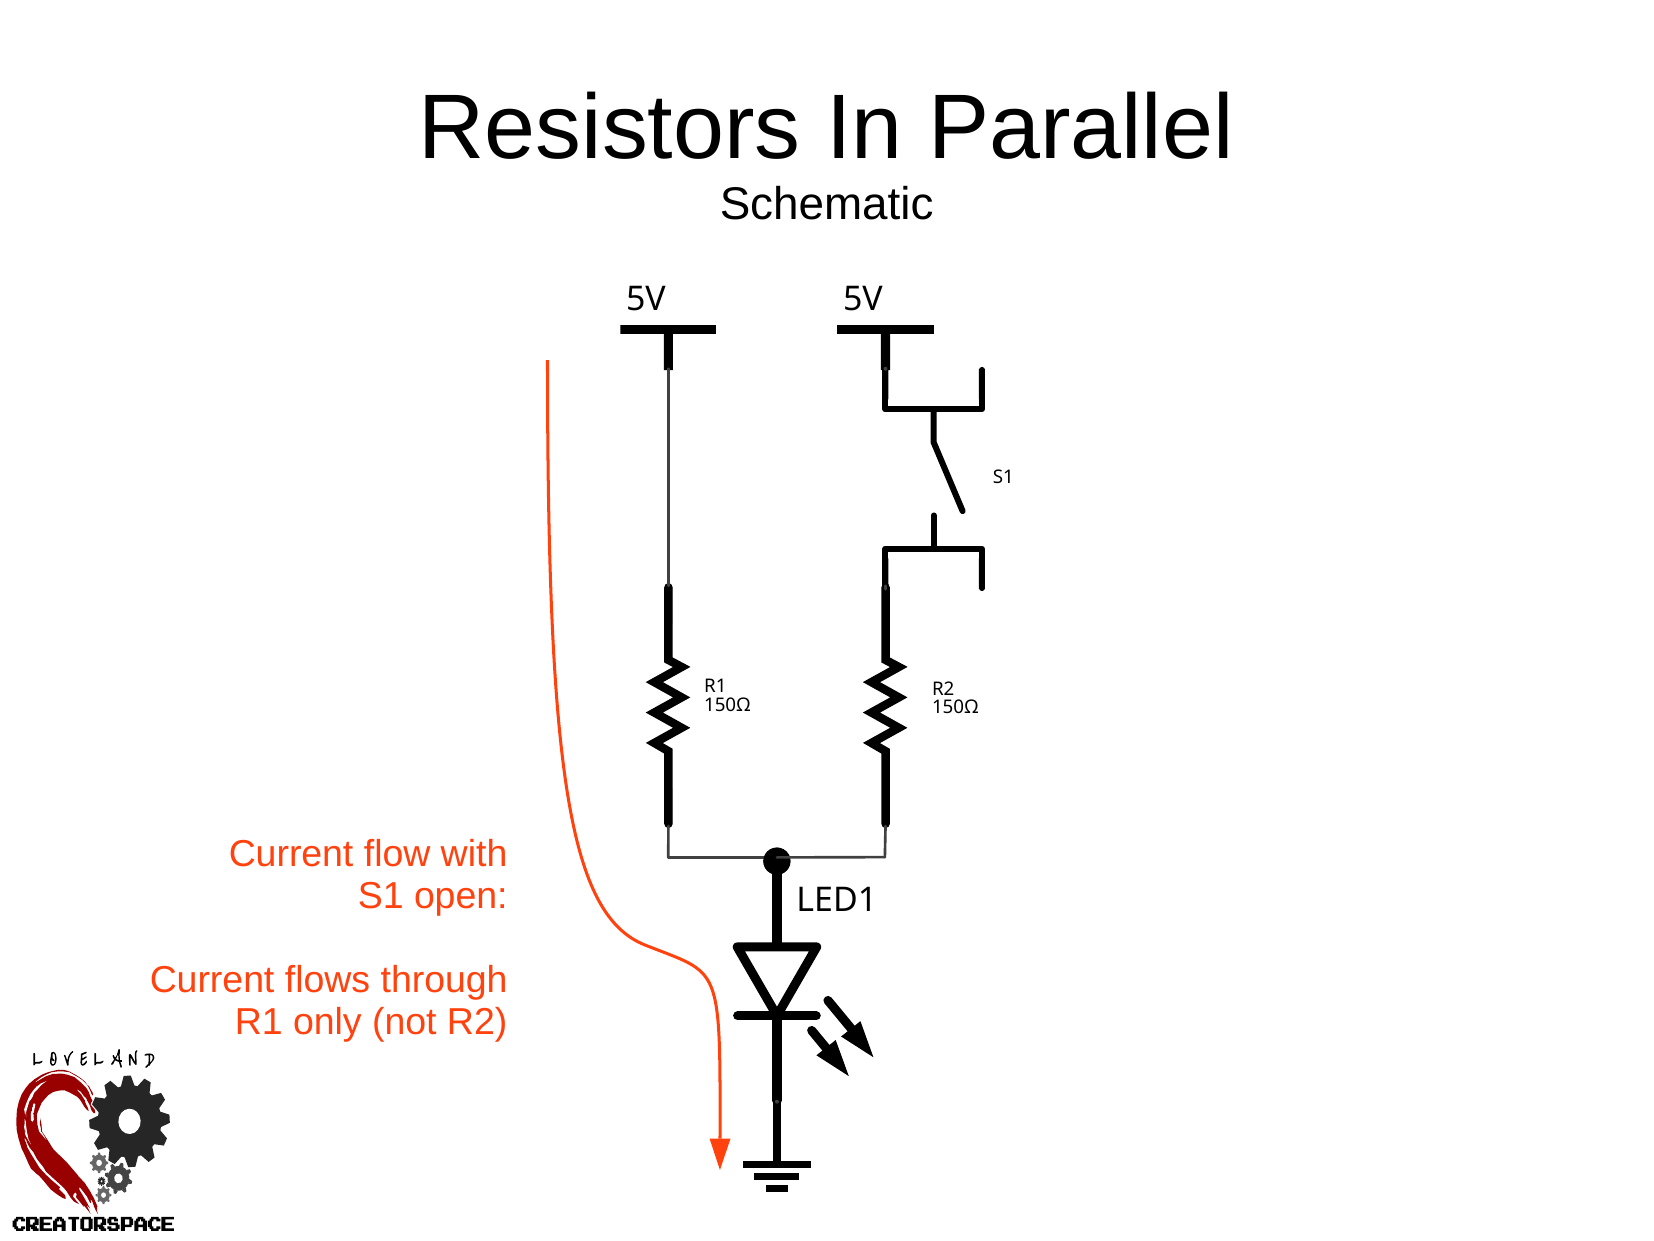

# Resistors In Parallel Schematic
Current flow with
S1 open:
Current flows through
R1 only (not R2)